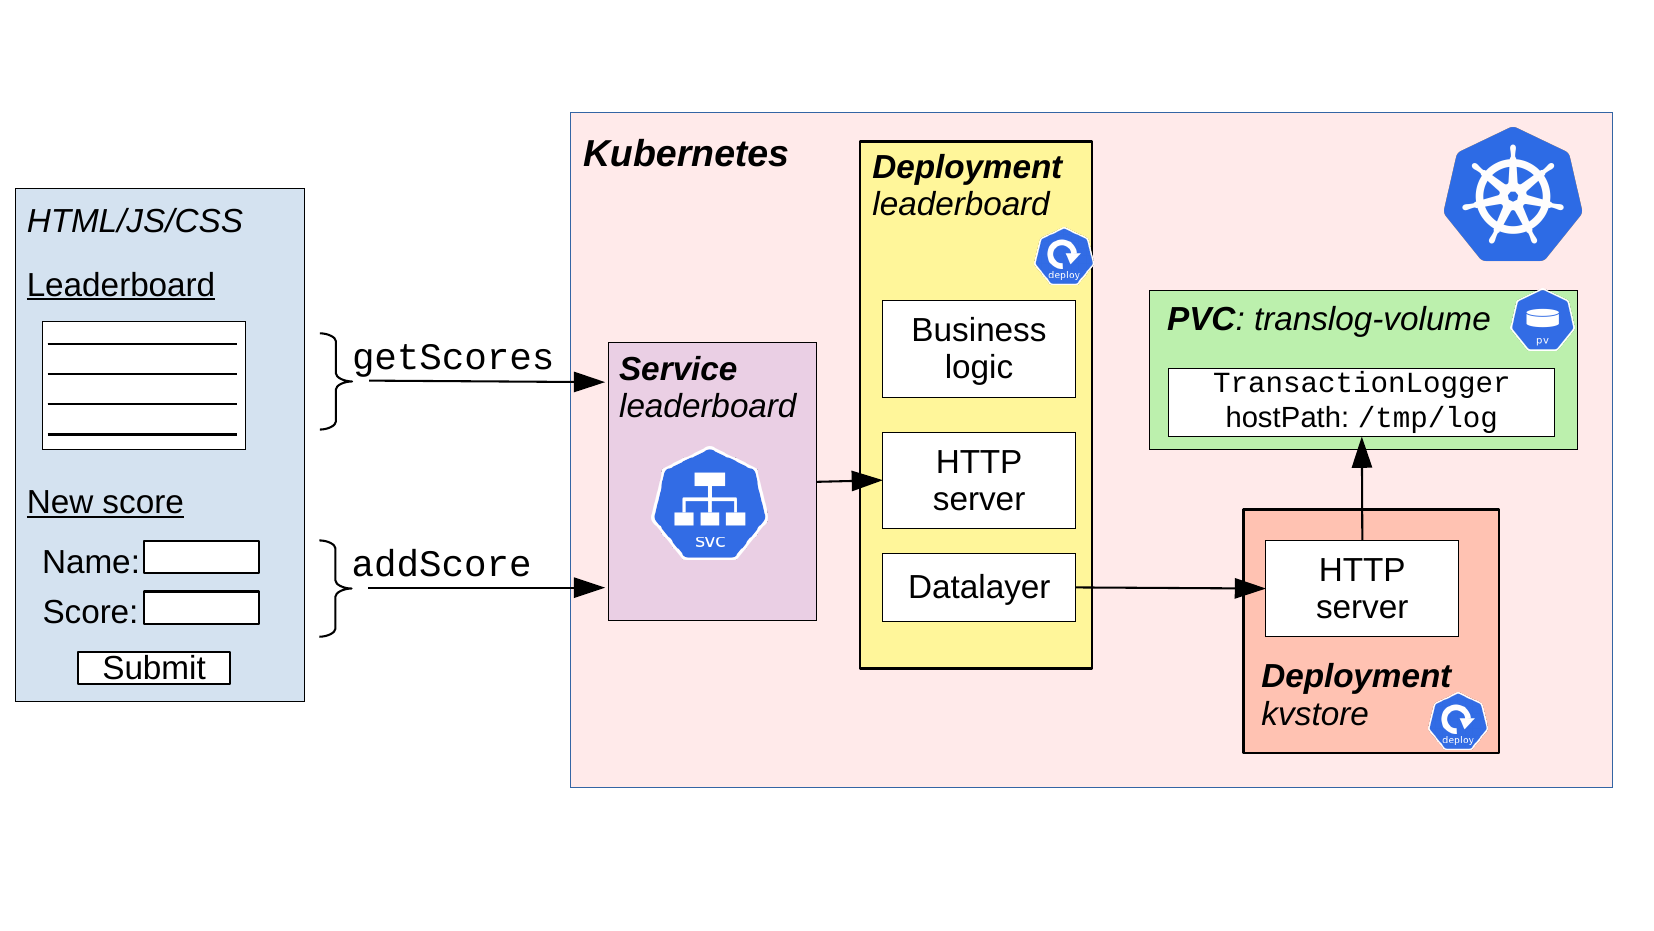

Kubernetes
Deployment
leaderboard
HTML/JS/CSS
Leaderboard
PVC: translog-volume
Business
logic
Service
leaderboard
TransactionLogger
hostPath: /tmp/log
getScores
HTTP
server
New score
Name:
HTTP
server
Datalayer
Score:
addScore
Deployment
kvstore
Submit